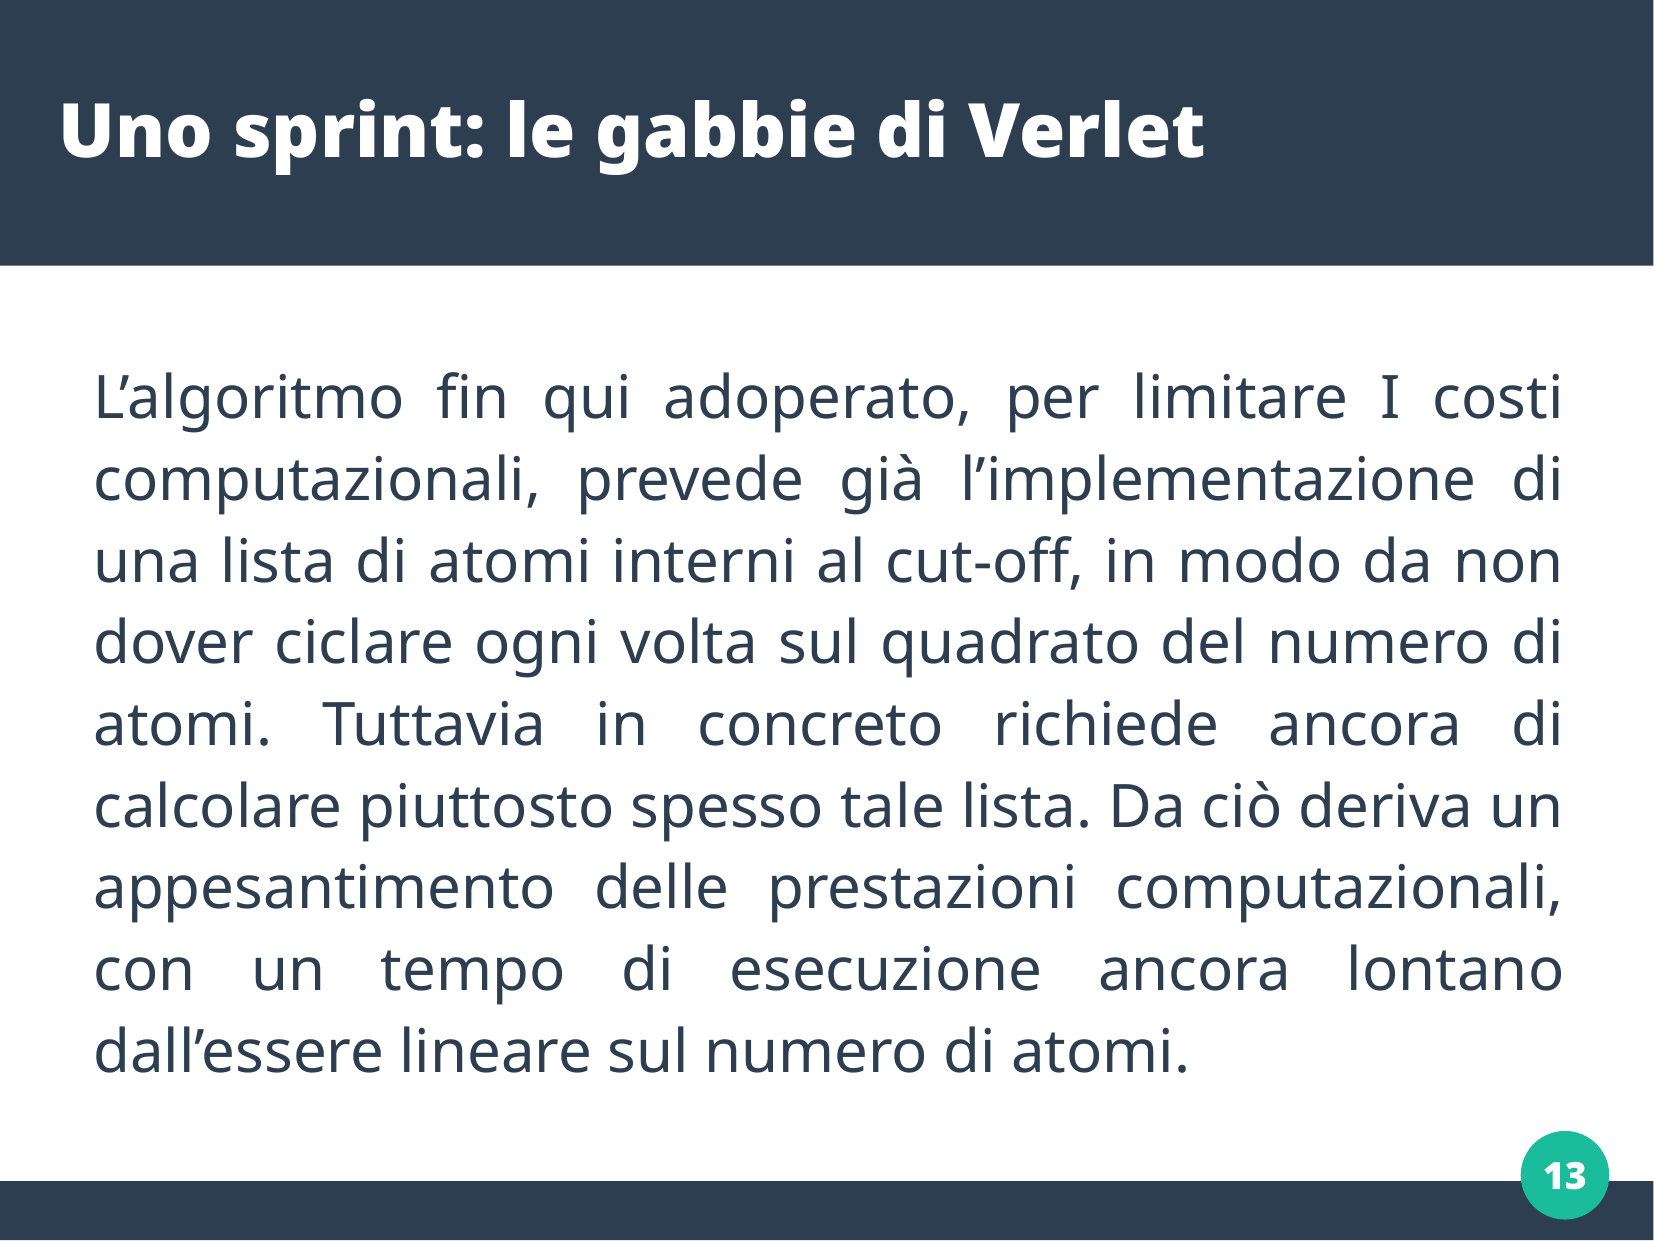

# Uno sprint: le gabbie di Verlet
L’algoritmo fin qui adoperato, per limitare I costi computazionali, prevede già l’implementazione di una lista di atomi interni al cut-off, in modo da non dover ciclare ogni volta sul quadrato del numero di atomi. Tuttavia in concreto richiede ancora di calcolare piuttosto spesso tale lista. Da ciò deriva un appesantimento delle prestazioni computazionali, con un tempo di esecuzione ancora lontano dall’essere lineare sul numero di atomi.
13